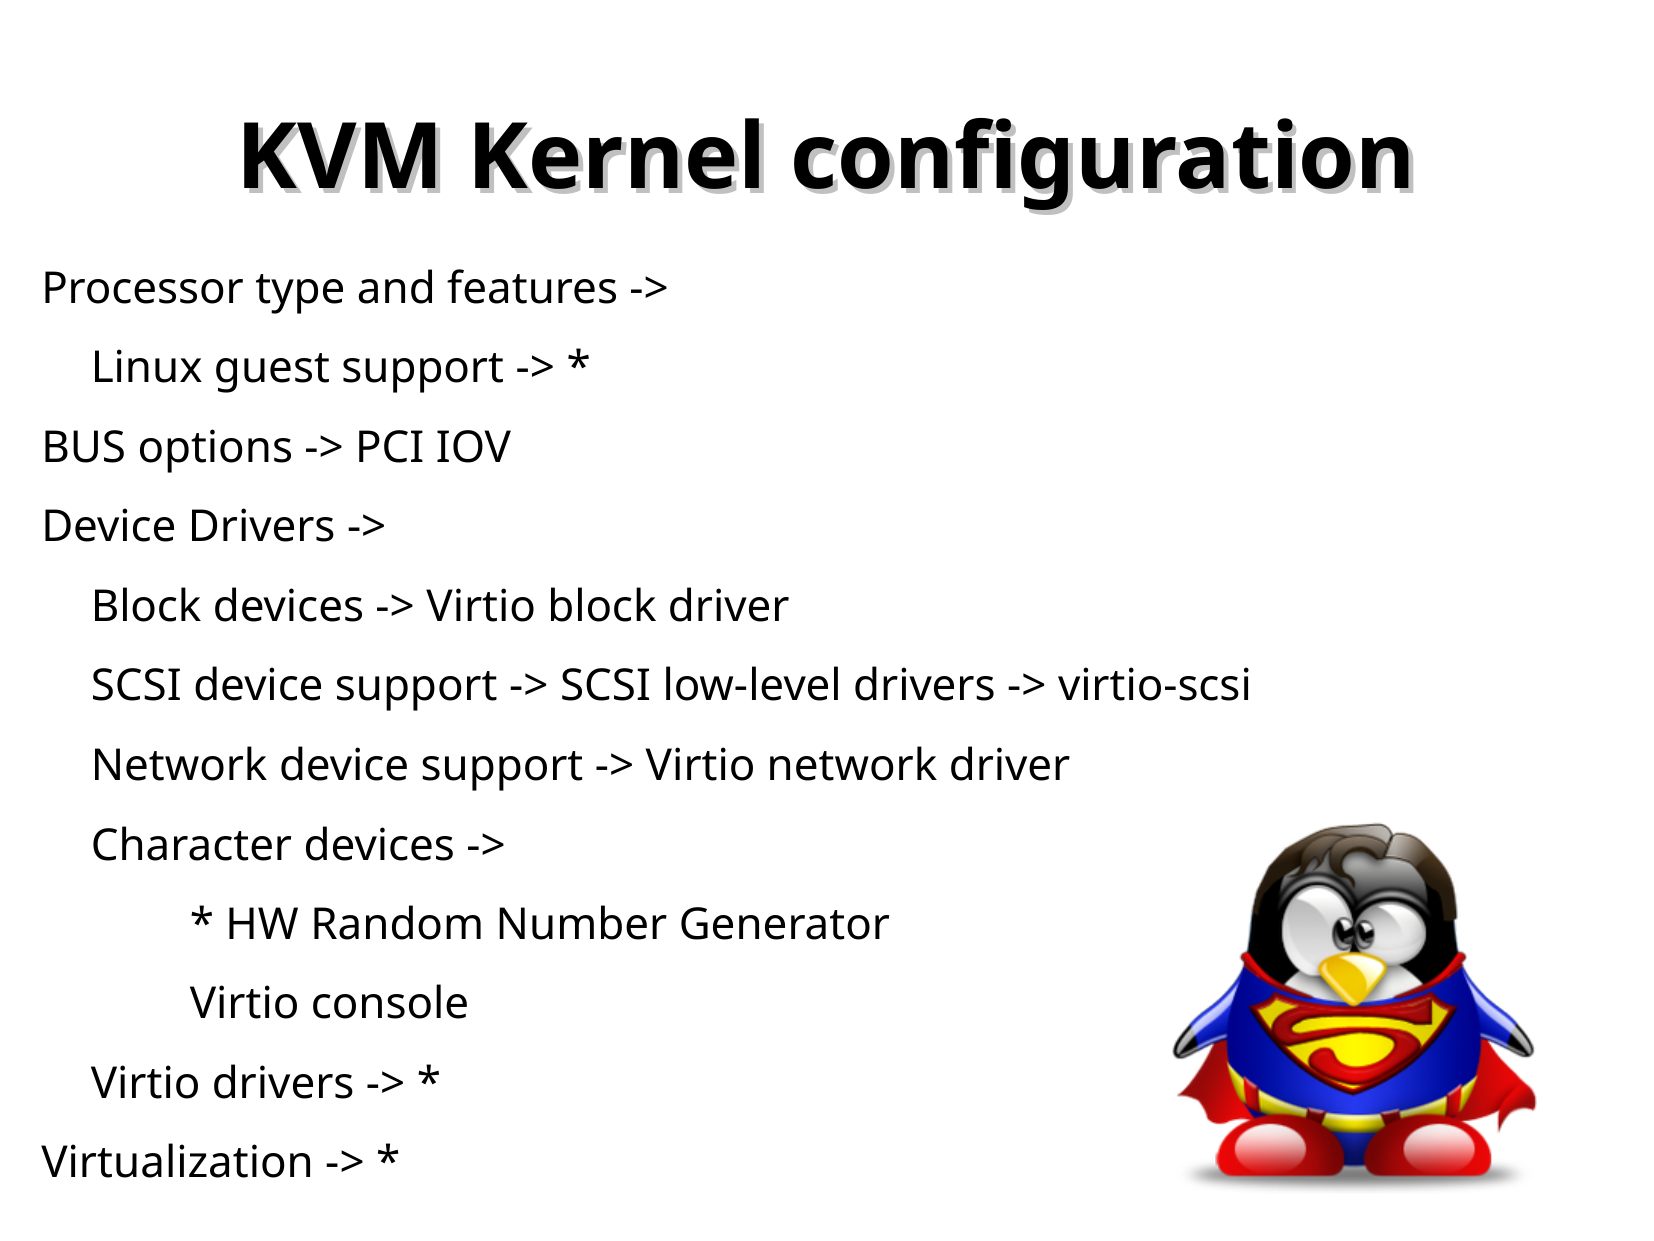

# KVM Kernel configuration
Processor type and features ->
	Linux guest support -> *
BUS options -> PCI IOV
Device Drivers ->
	Block devices -> Virtio block driver
 	SCSI device support -> SCSI low-level drivers -> virtio-scsi
 	Network device support -> Virtio network driver
 	Character devices ->
 					 		 	* HW Random Number Generator
 		 	 	Virtio console
 	Virtio drivers -> *
Virtualization -> *